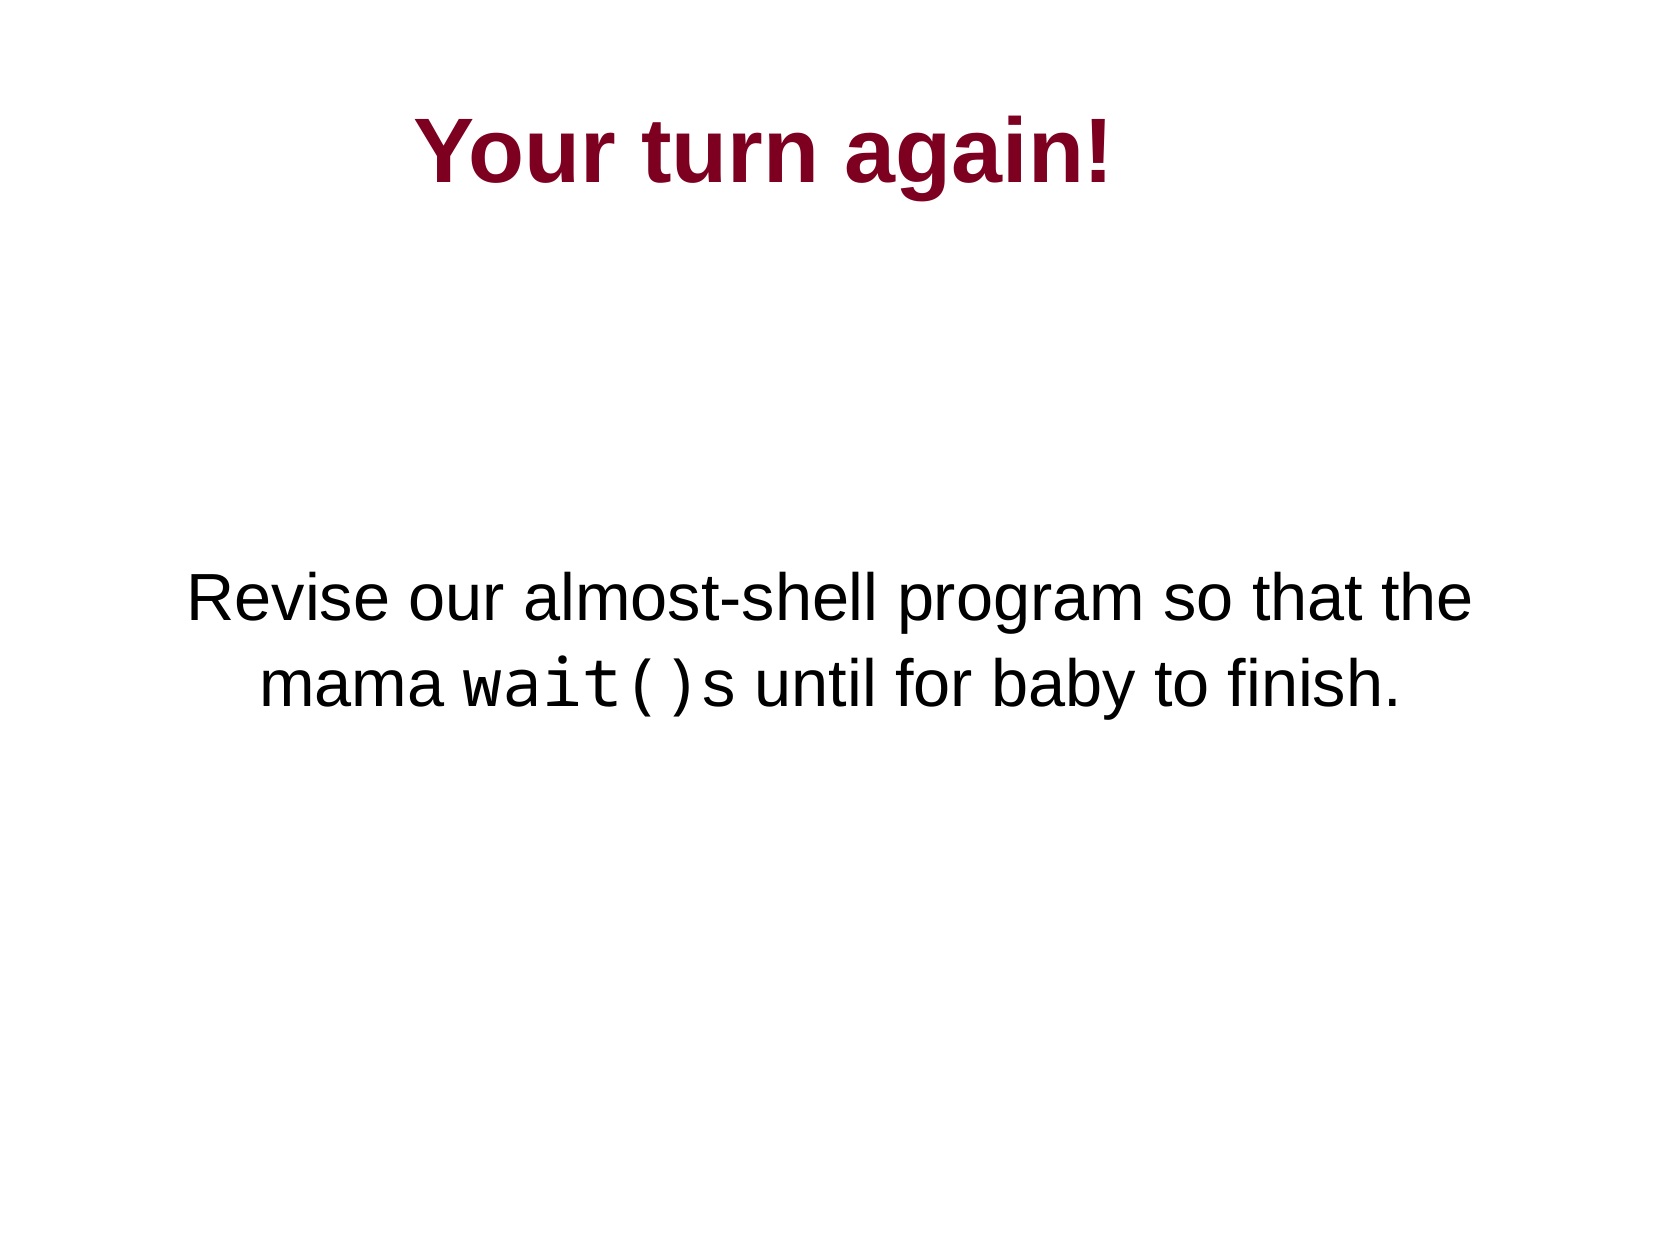

# Your turn again!
Revise our almost-shell program so that the mama wait()s until for baby to finish.